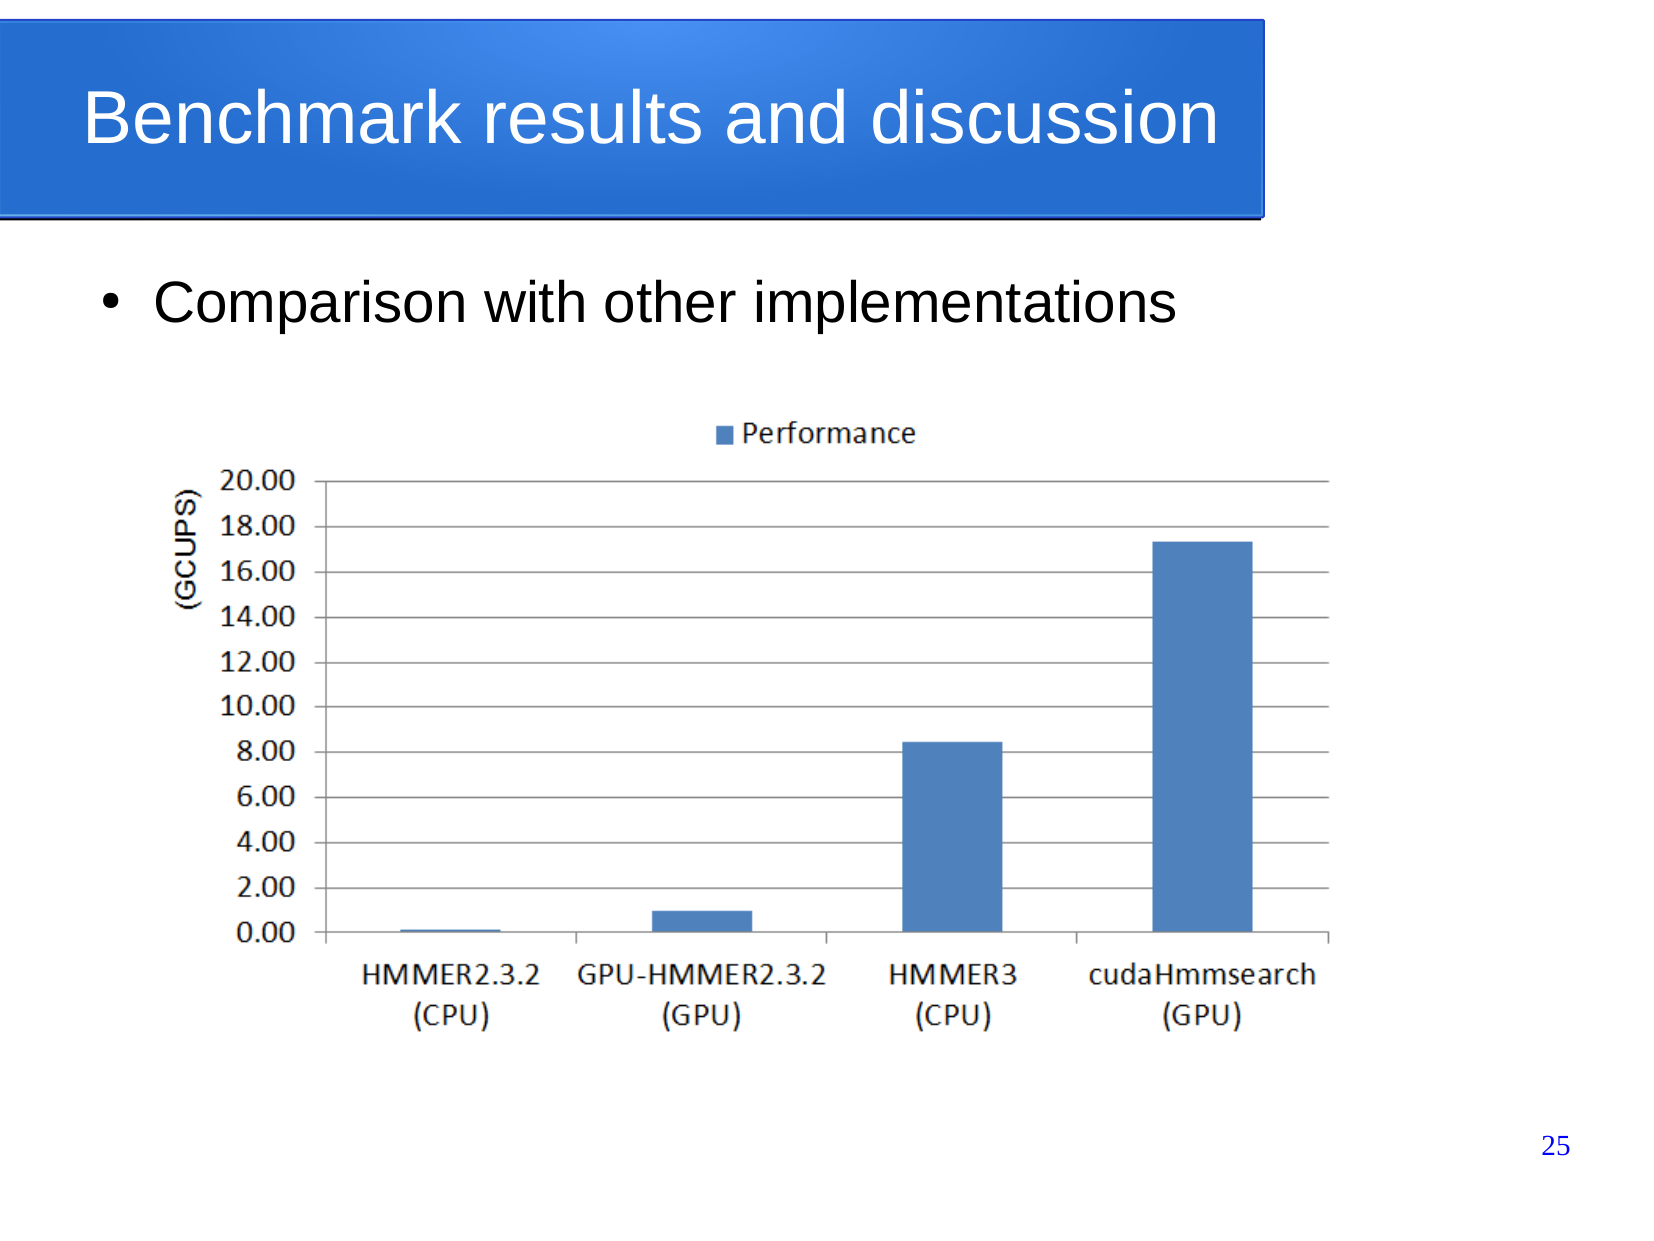

# Benchmark results and discussion
Comparison with other implementations
25